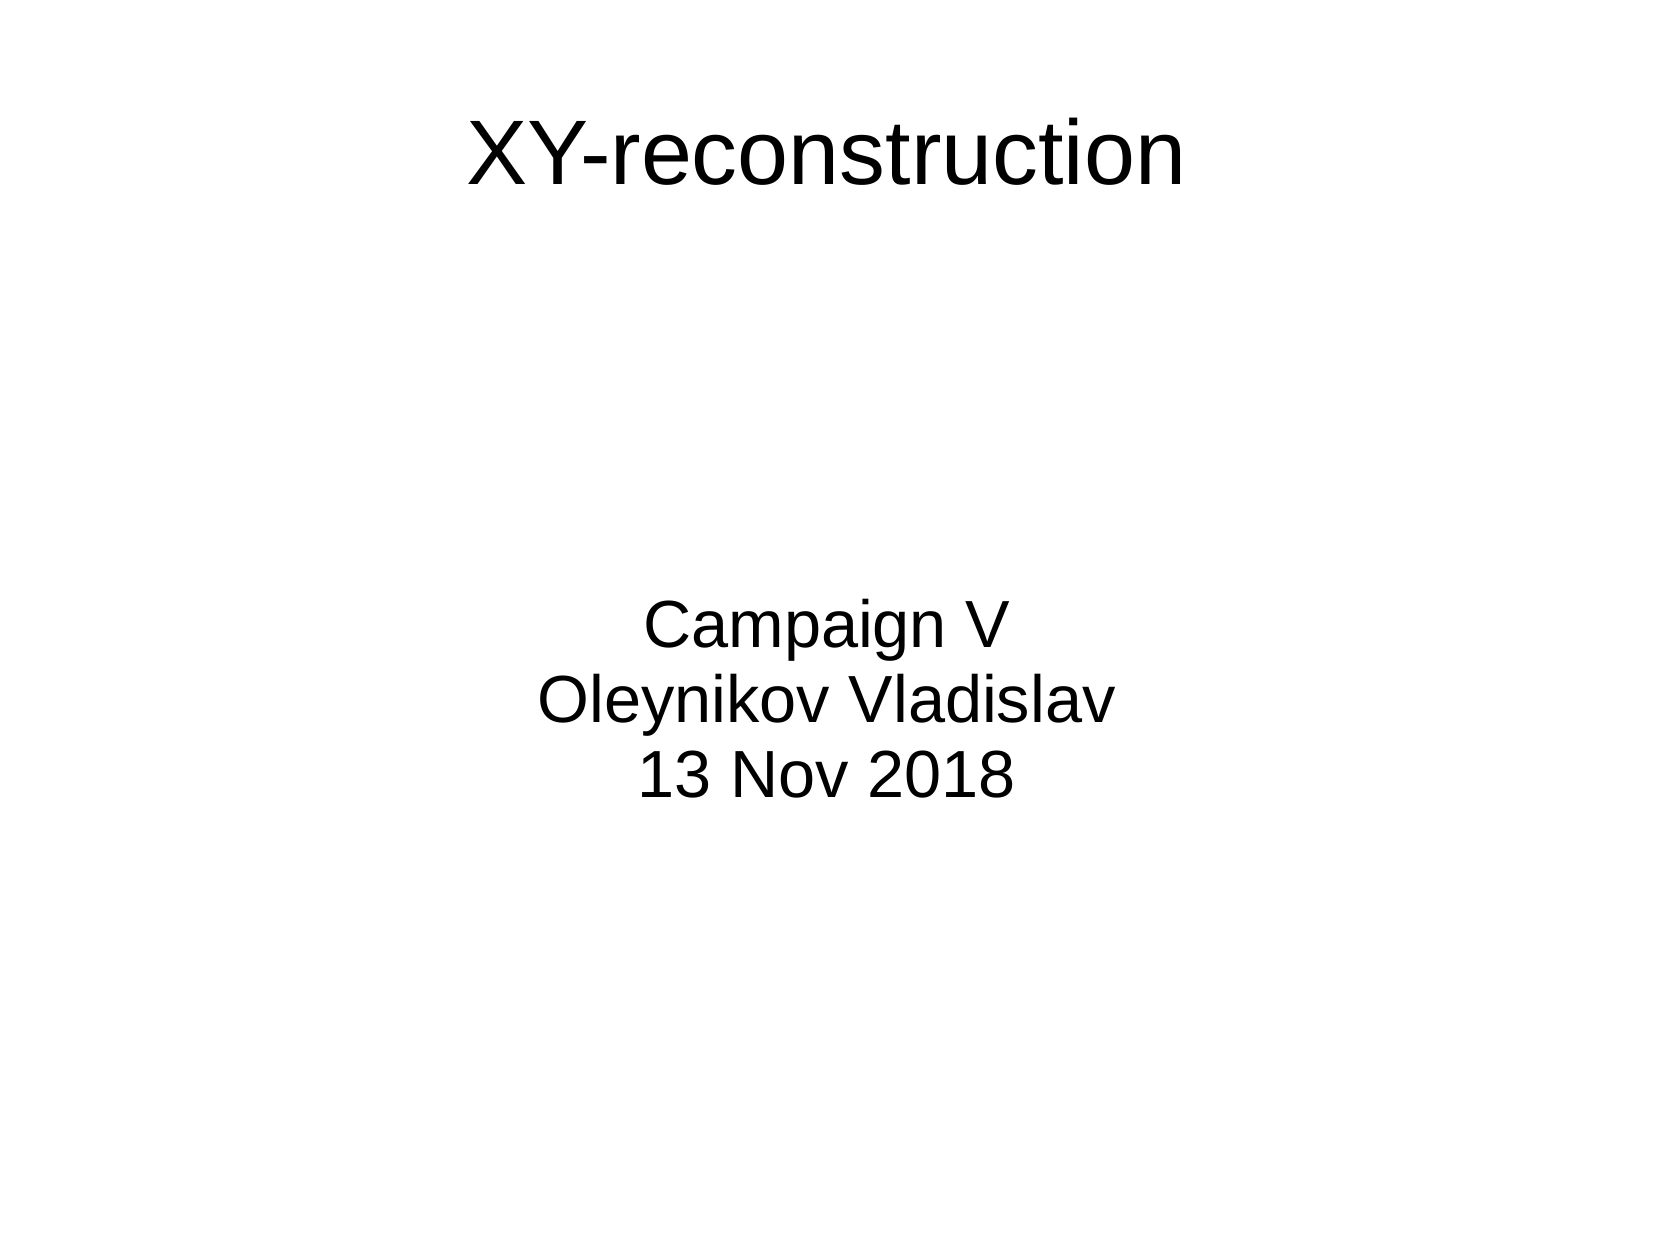

# XY-reconstruction
Сampaign V
Oleynikov Vladislav
13 Nov 2018